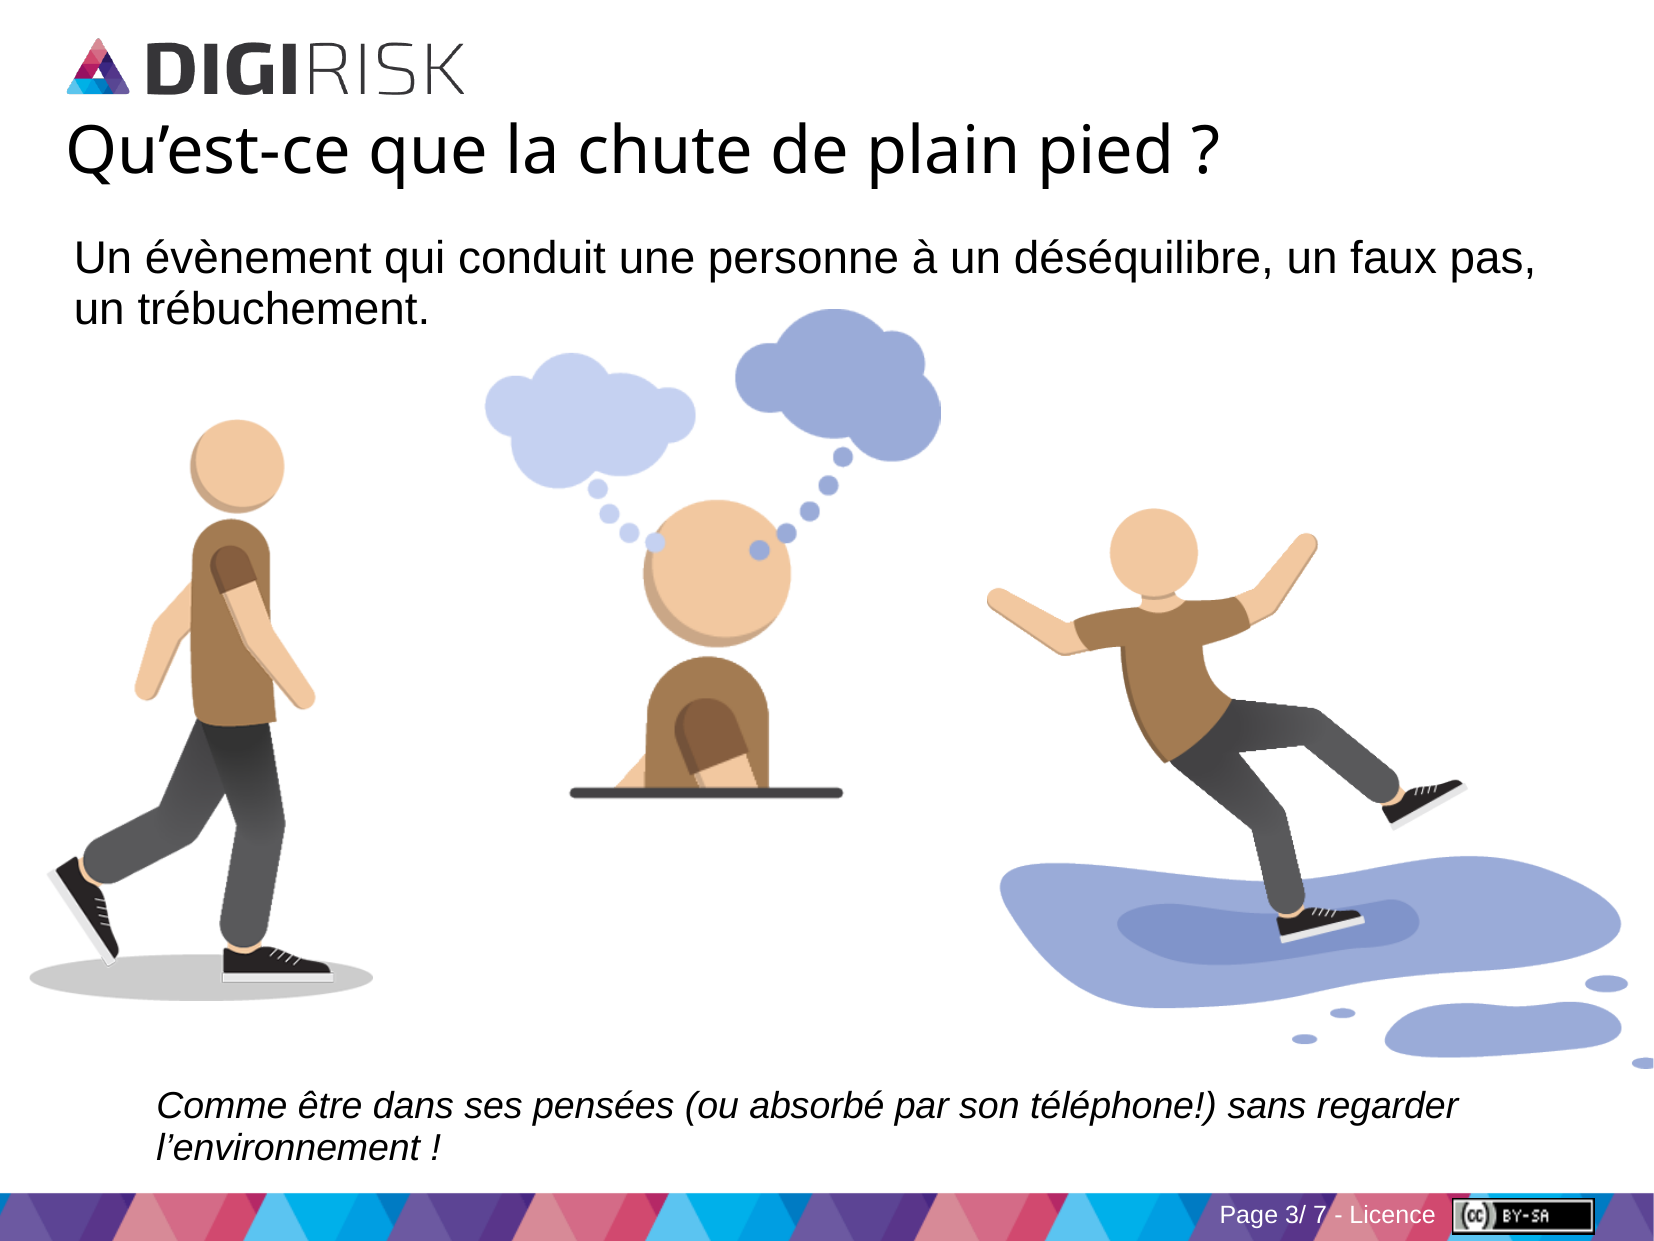

# Qu’est-ce que la chute de plain pied ?
Un évènement qui conduit une personne à un déséquilibre, un faux pas, un trébuchement.
Comme être dans ses pensées (ou absorbé par son téléphone!) sans regarder l’environnement !